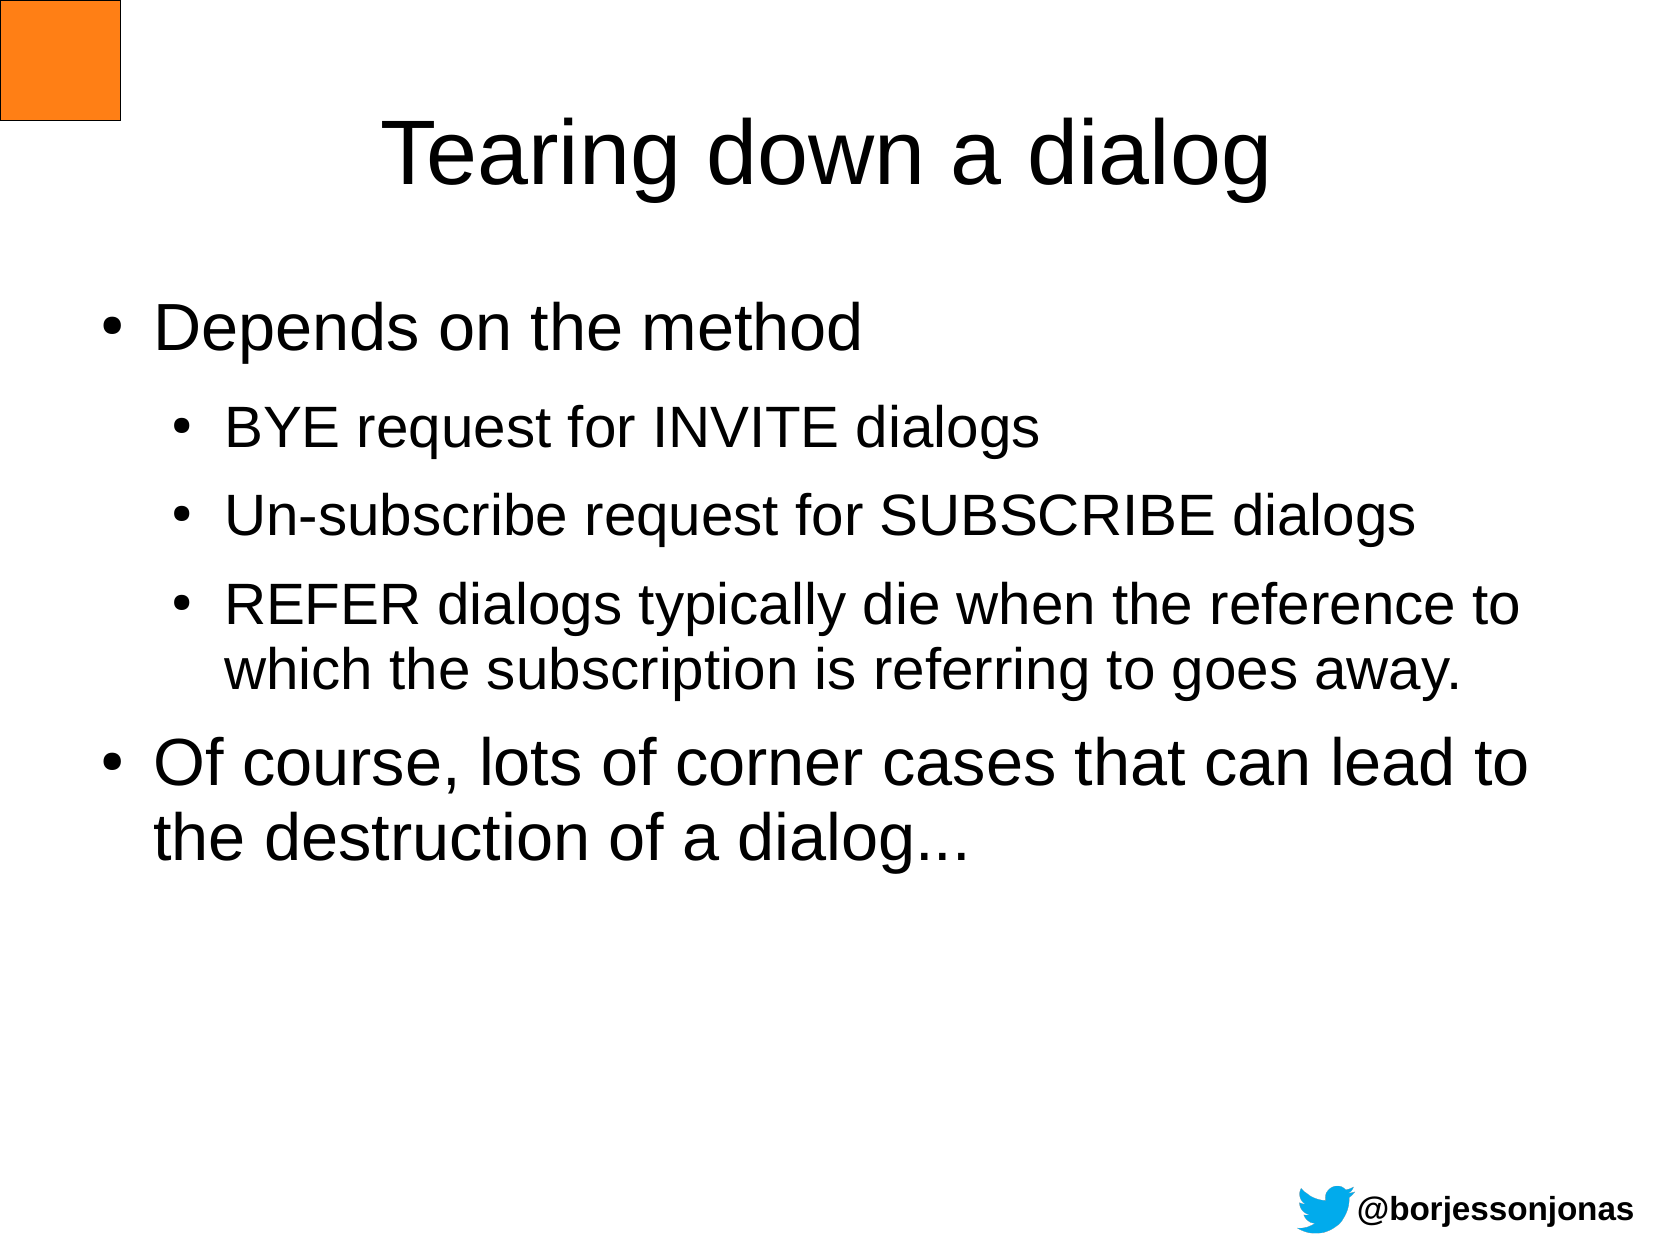

# Tearing down a dialog
Depends on the method
BYE request for INVITE dialogs
Un-subscribe request for SUBSCRIBE dialogs
REFER dialogs typically die when the reference to which the subscription is referring to goes away.
Of course, lots of corner cases that can lead to the destruction of a dialog...